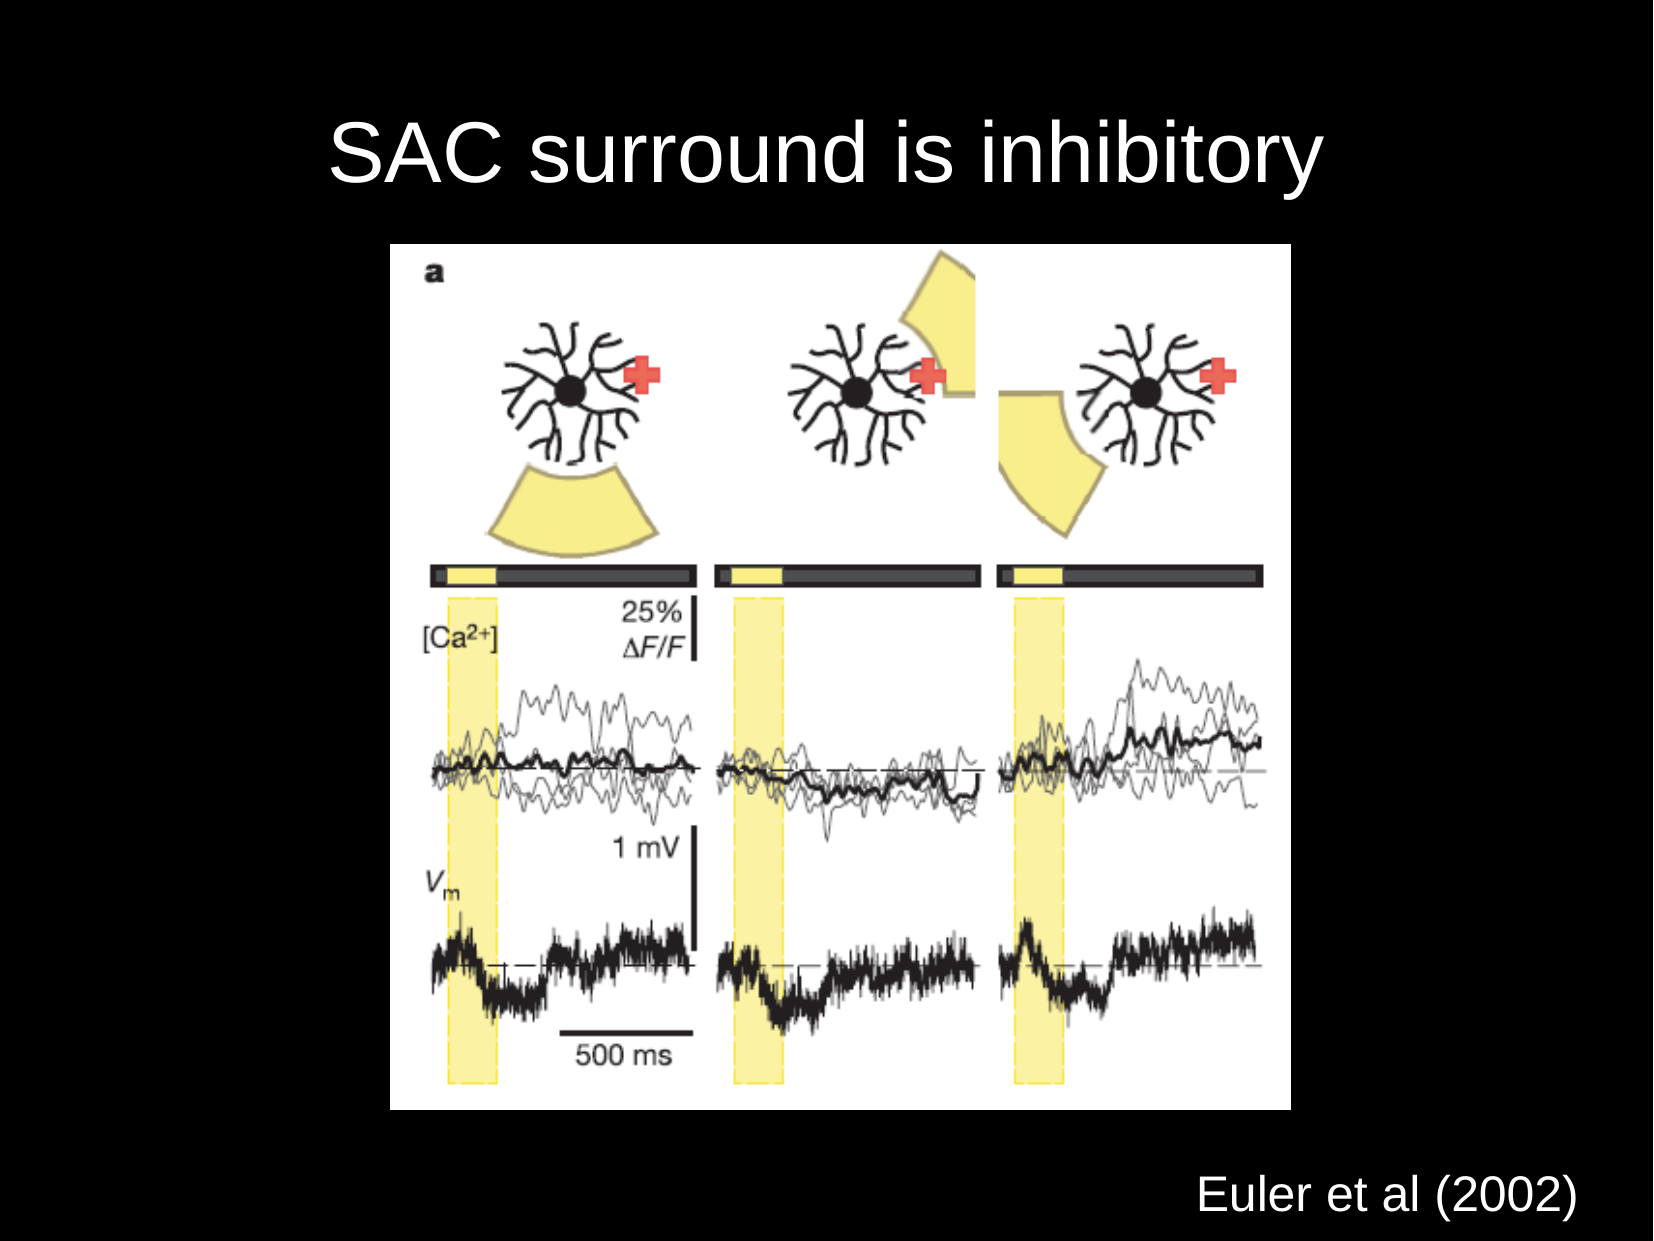

# SAC surround is inhibitory
Euler et al (2002)